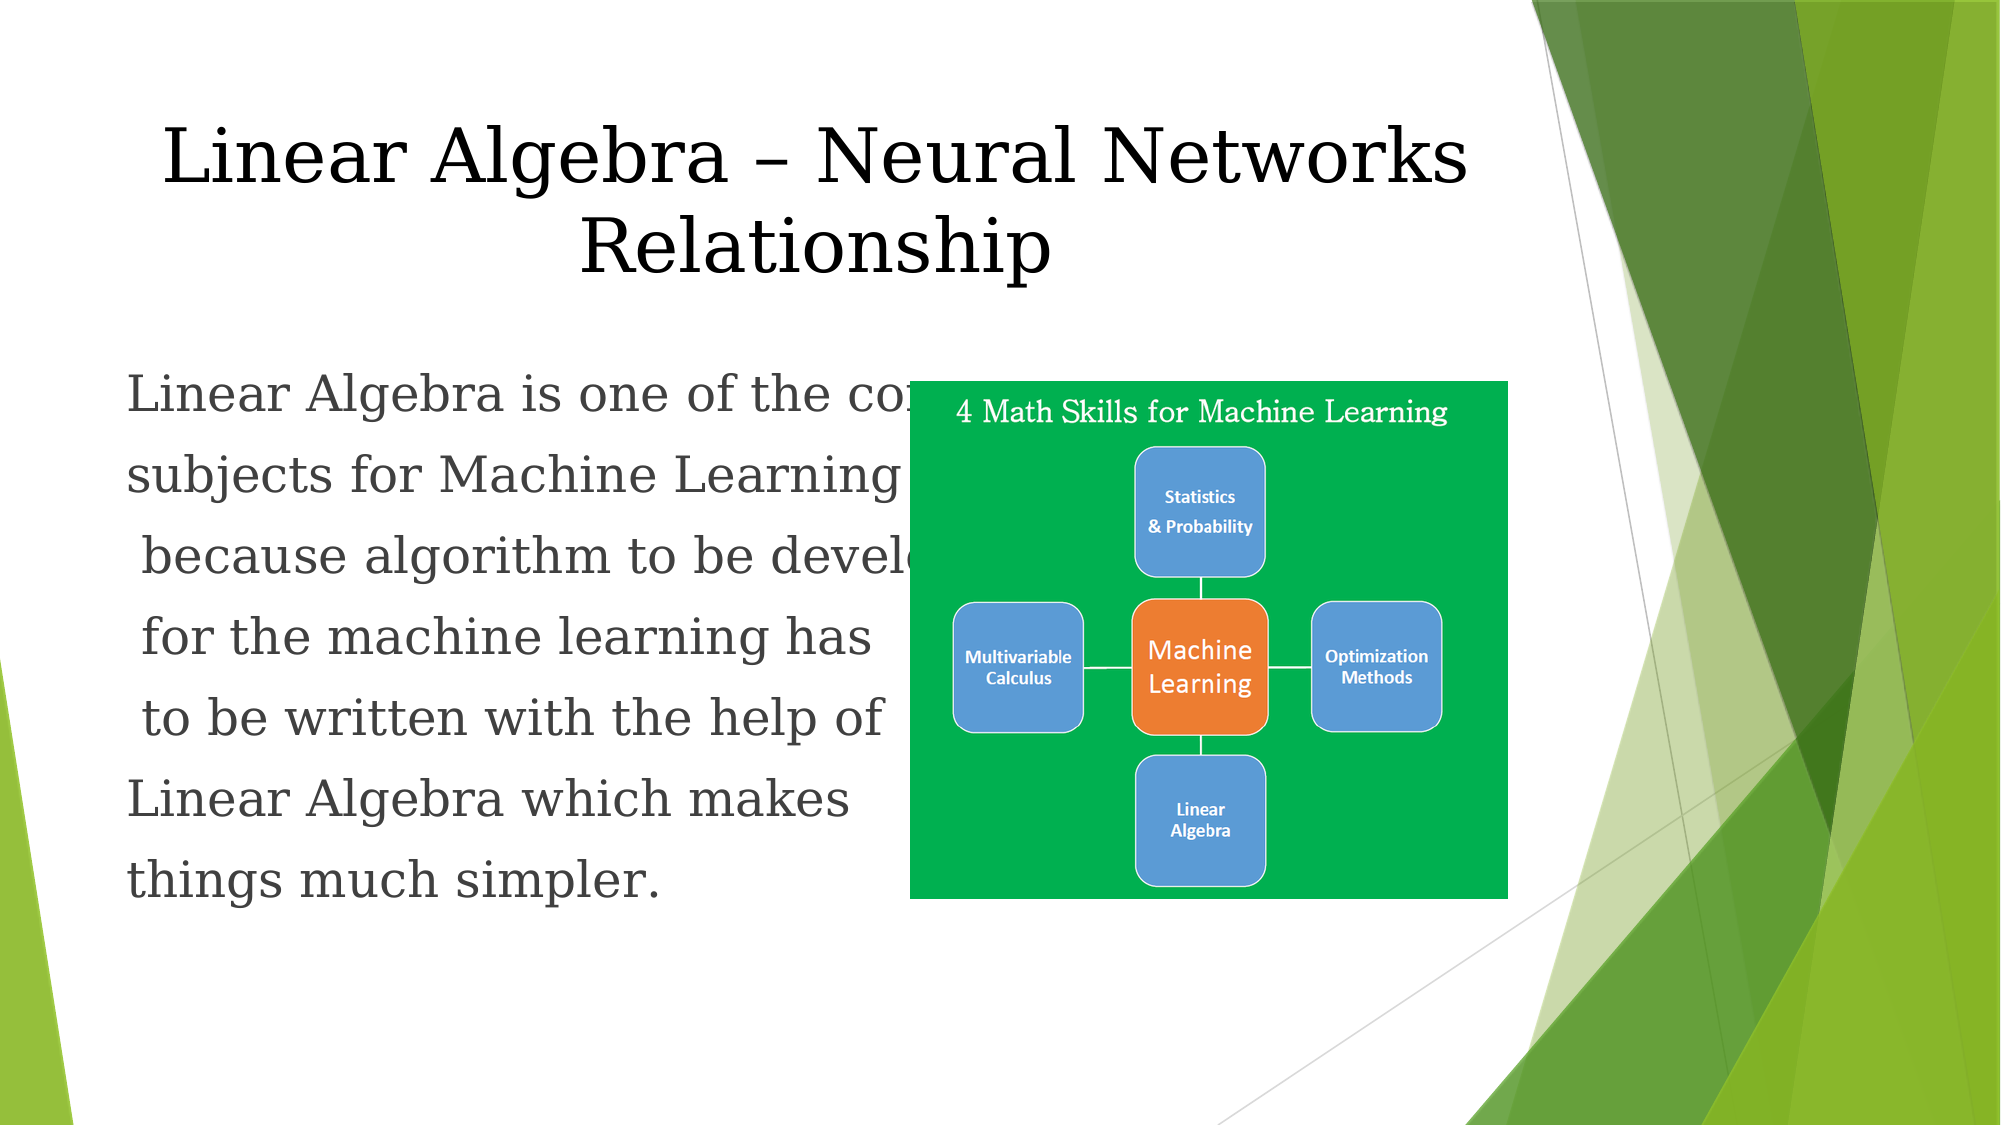

# Linear Algebra – Neural Networks Relationship
Linear Algebra is one of the core
subjects for Machine Learning
 because algorithm to be developed
 for the machine learning has
 to be written with the help of
Linear Algebra which makes
things much simpler.